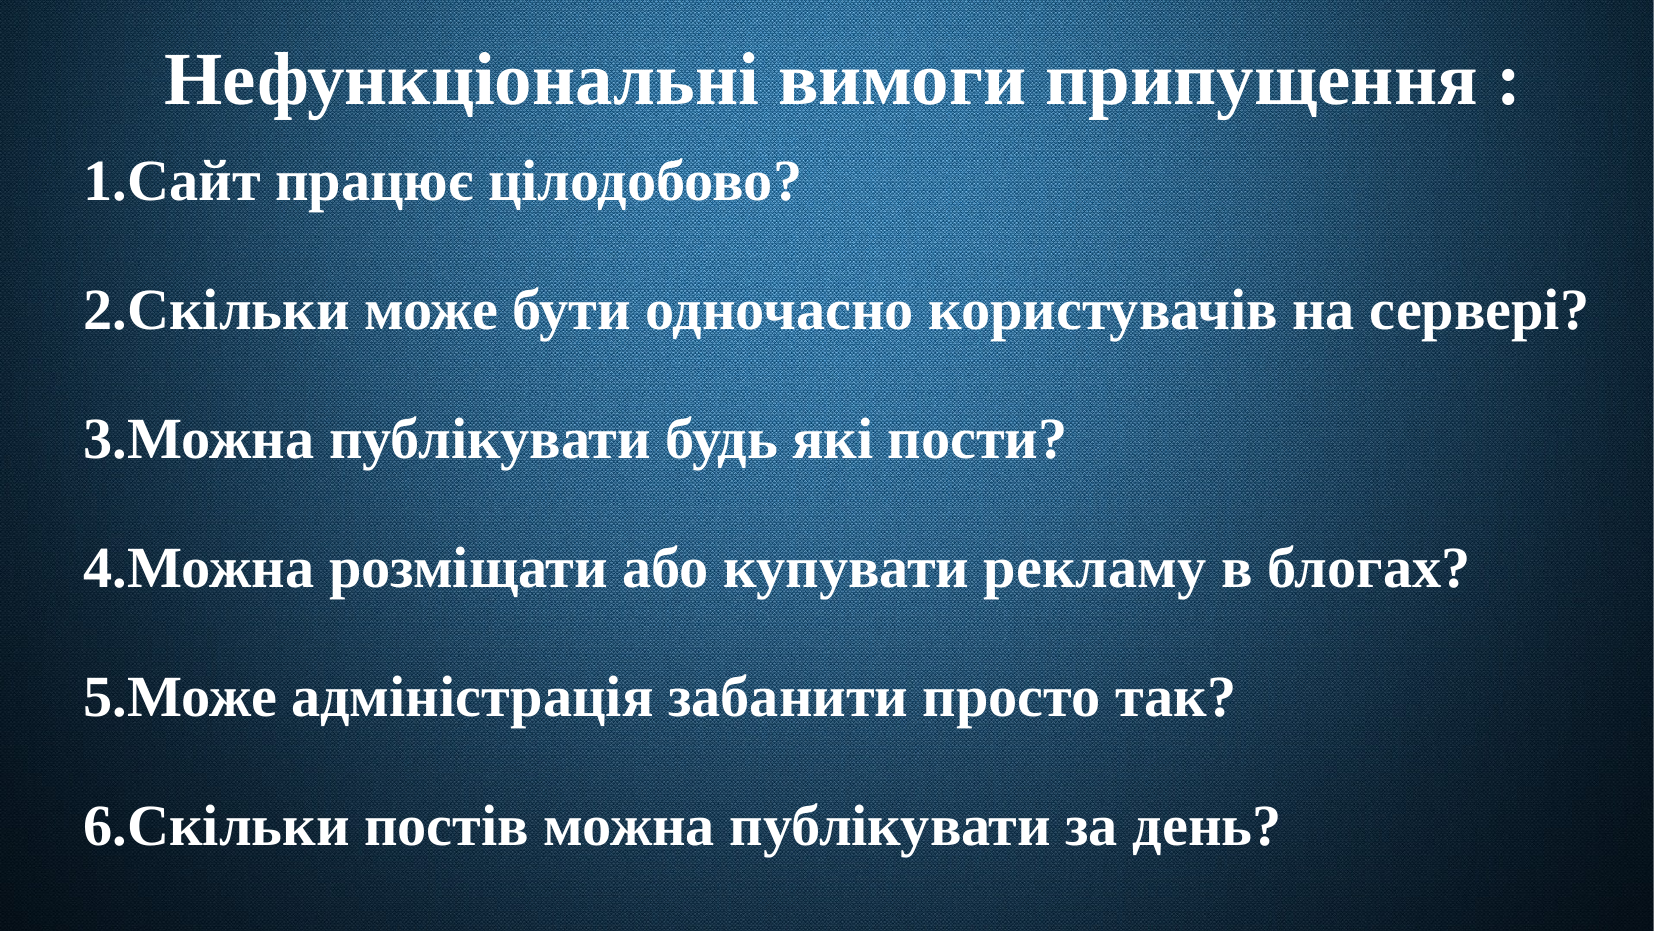

Нефункціональні вимоги припущення :
1.Сайт працює цілодобово?
2.Скільки може бути одночасно користувачів на сервері?
3.Можна публікувати будь які пости?
4.Можна розміщати або купувати рекламу в блогах?
5.Може адміністрація забанити просто так?
6.Скільки постів можна публікувати за день?